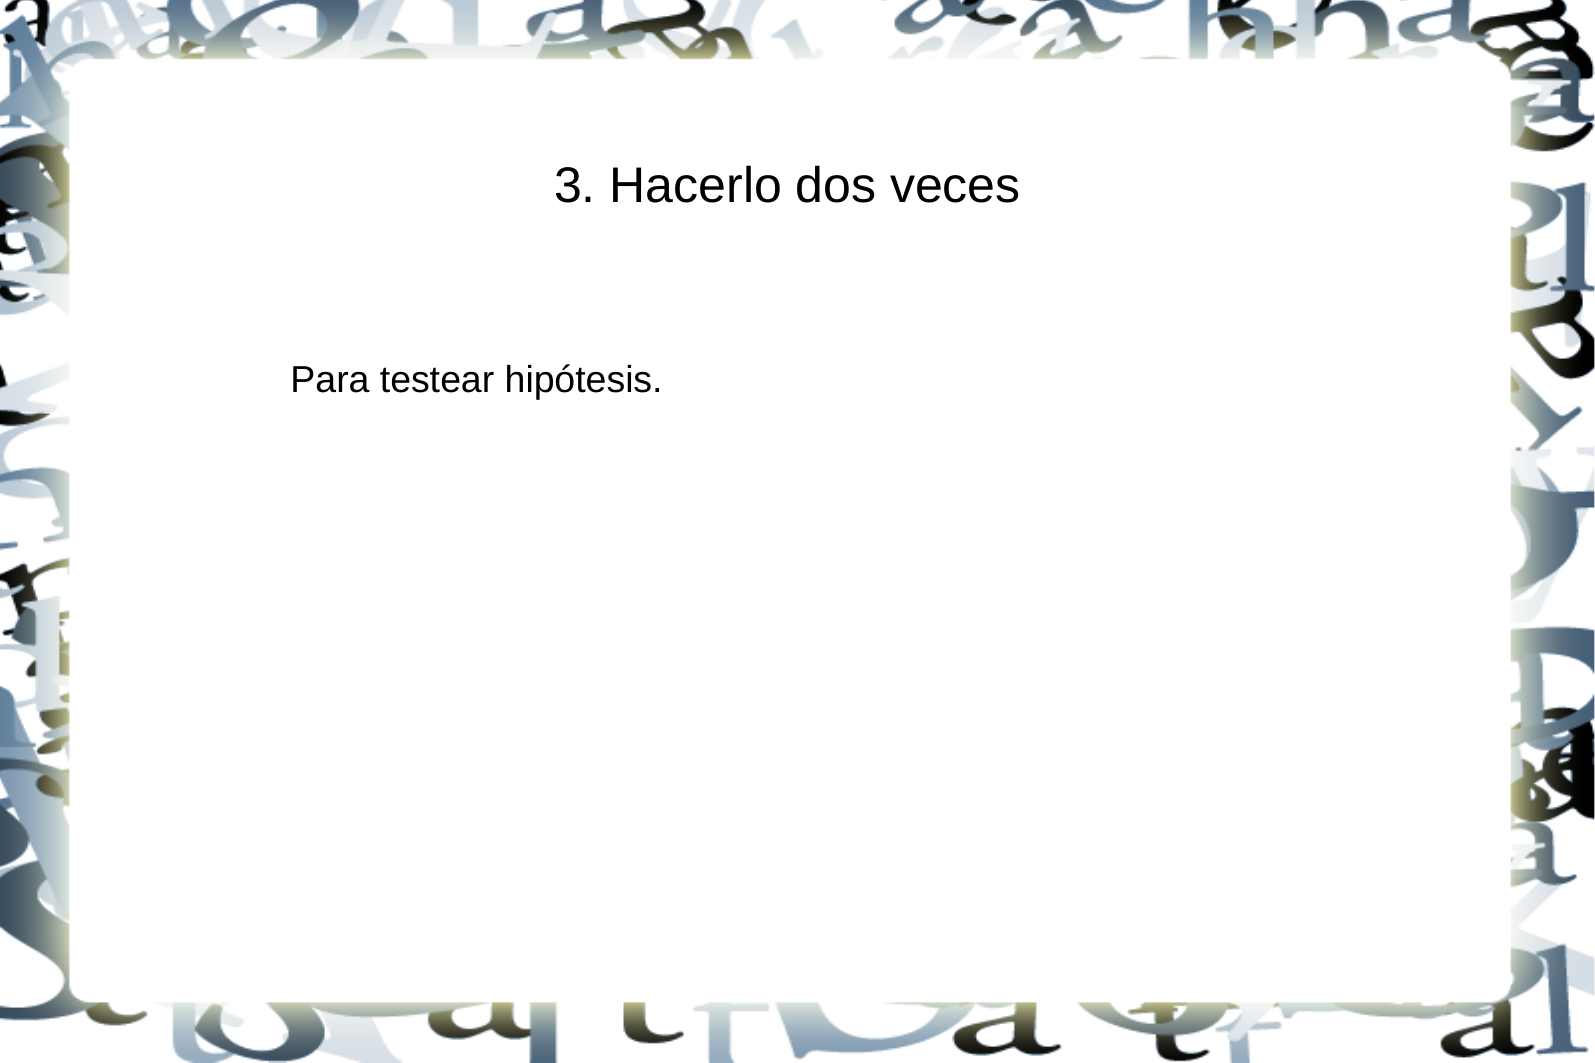

3. Hacerlo dos veces
Para testear hipótesis.